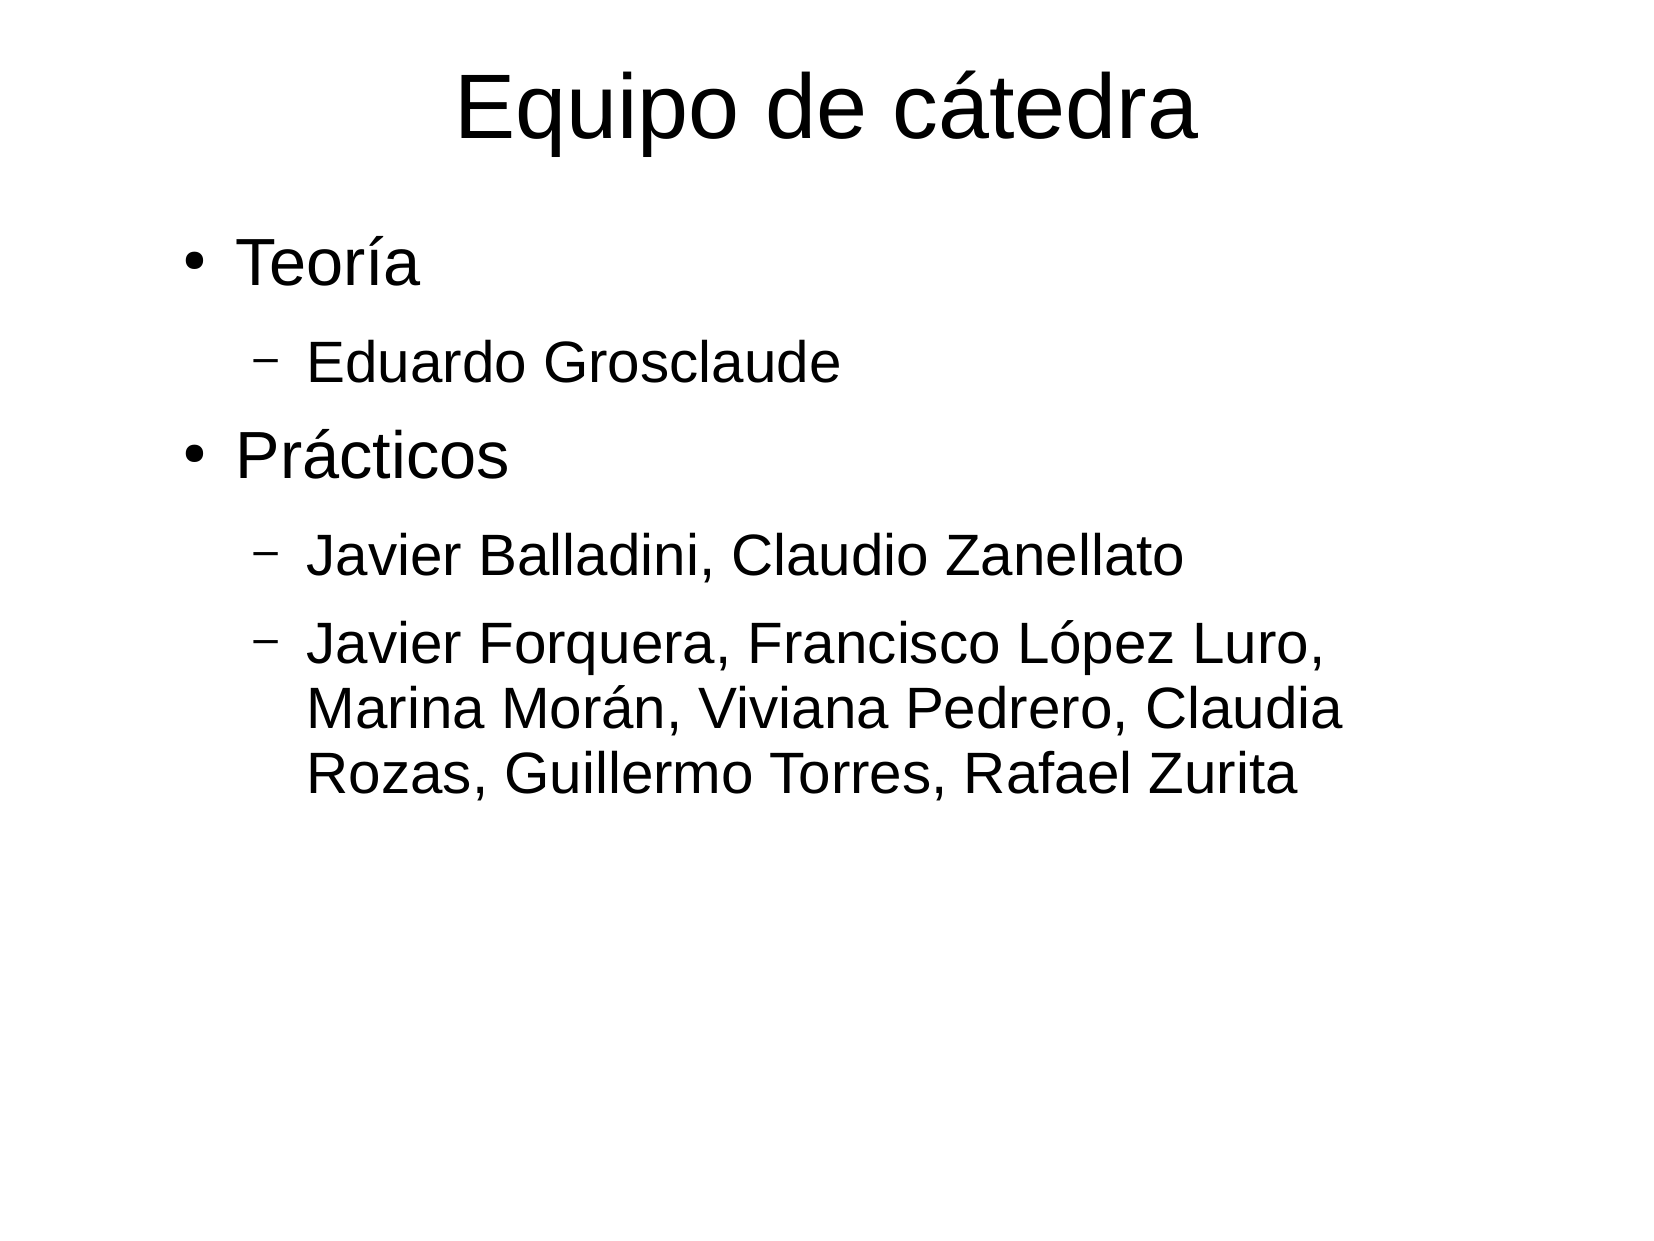

# Equipo de cátedra
Teoría
Eduardo Grosclaude
Prácticos
Javier Balladini, Claudio Zanellato
Javier Forquera, Francisco López Luro, Marina Morán, Viviana Pedrero, Claudia Rozas, Guillermo Torres, Rafael Zurita